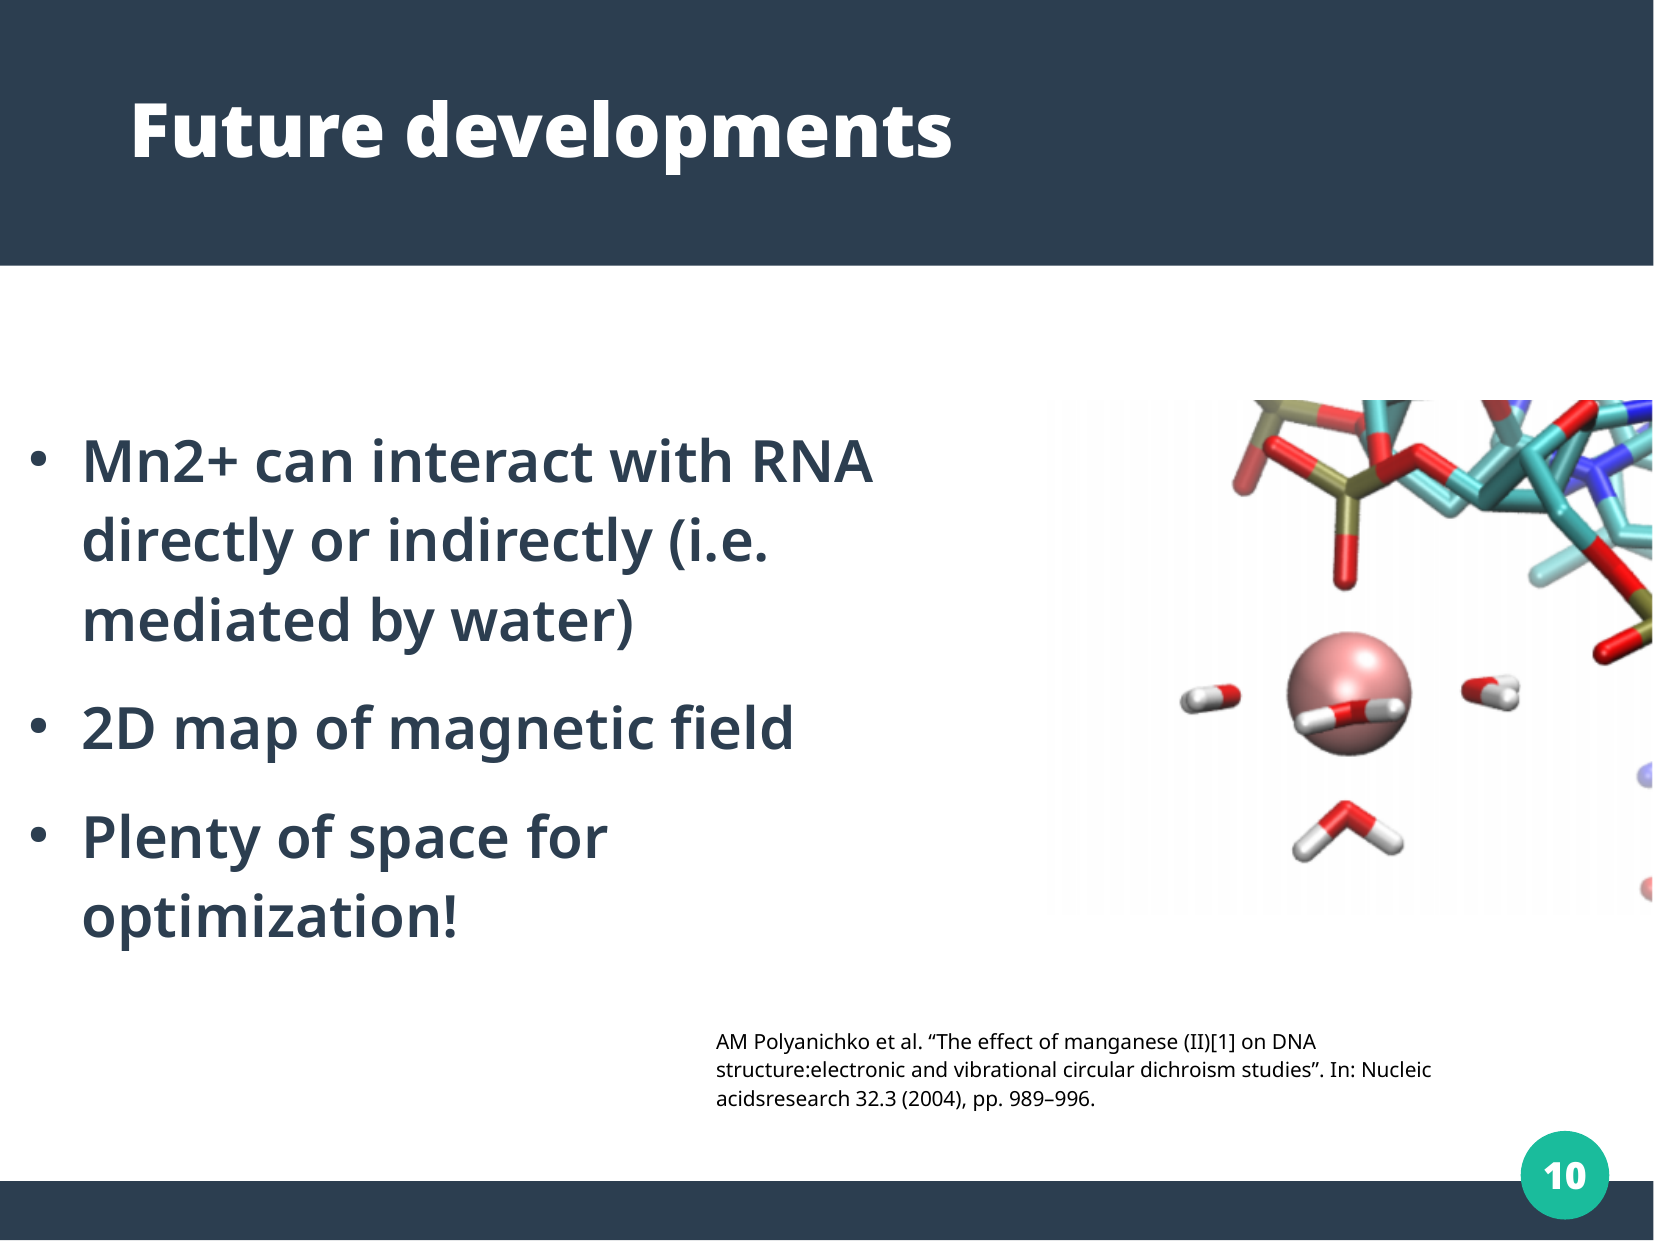

# Future developments
Mn2+ can interact with RNA directly or indirectly (i.e. mediated by water)
2D map of magnetic field
Plenty of space for optimization!
AM Polyanichko et al. “The effect of manganese (II)[1] on DNA structure:electronic and vibrational circular dichroism studies”. In: Nucleic acidsresearch 32.3 (2004), pp. 989–996.
10